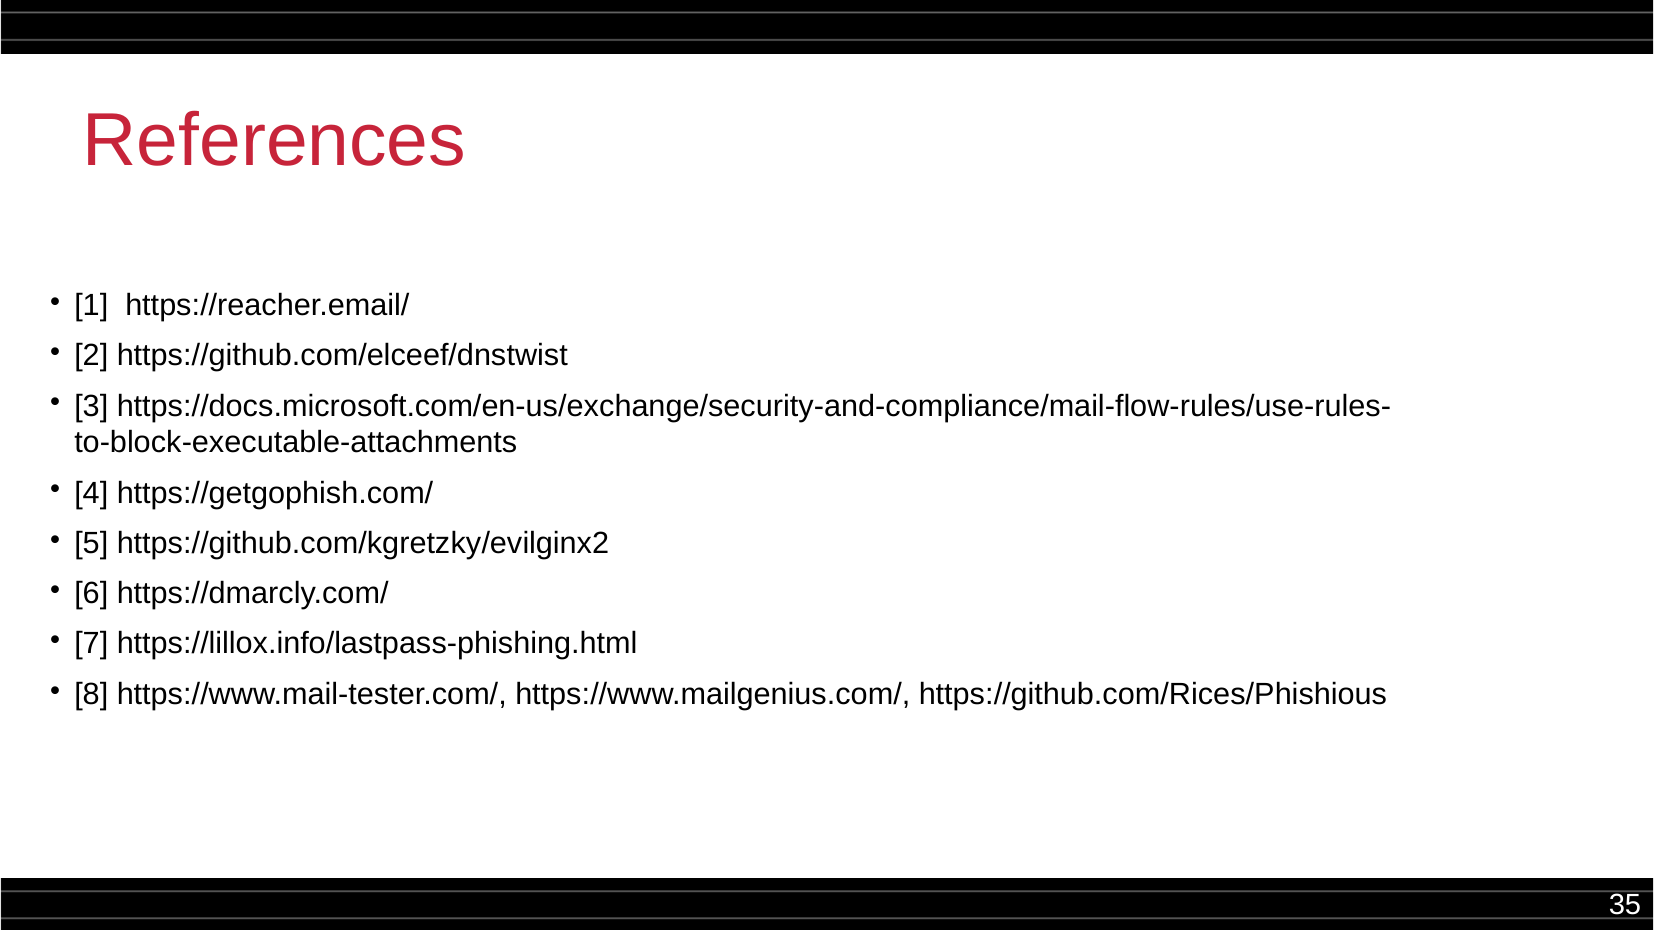

References
[1] https://reacher.email/
[2] https://github.com/elceef/dnstwist
[3] https://docs.microsoft.com/en-us/exchange/security-and-compliance/mail-flow-rules/use-rules-to-block-executable-attachments
[4] https://getgophish.com/
[5] https://github.com/kgretzky/evilginx2
[6] https://dmarcly.com/
[7] https://lillox.info/lastpass-phishing.html
[8] https://www.mail-tester.com/, https://www.mailgenius.com/, https://github.com/Rices/Phishious